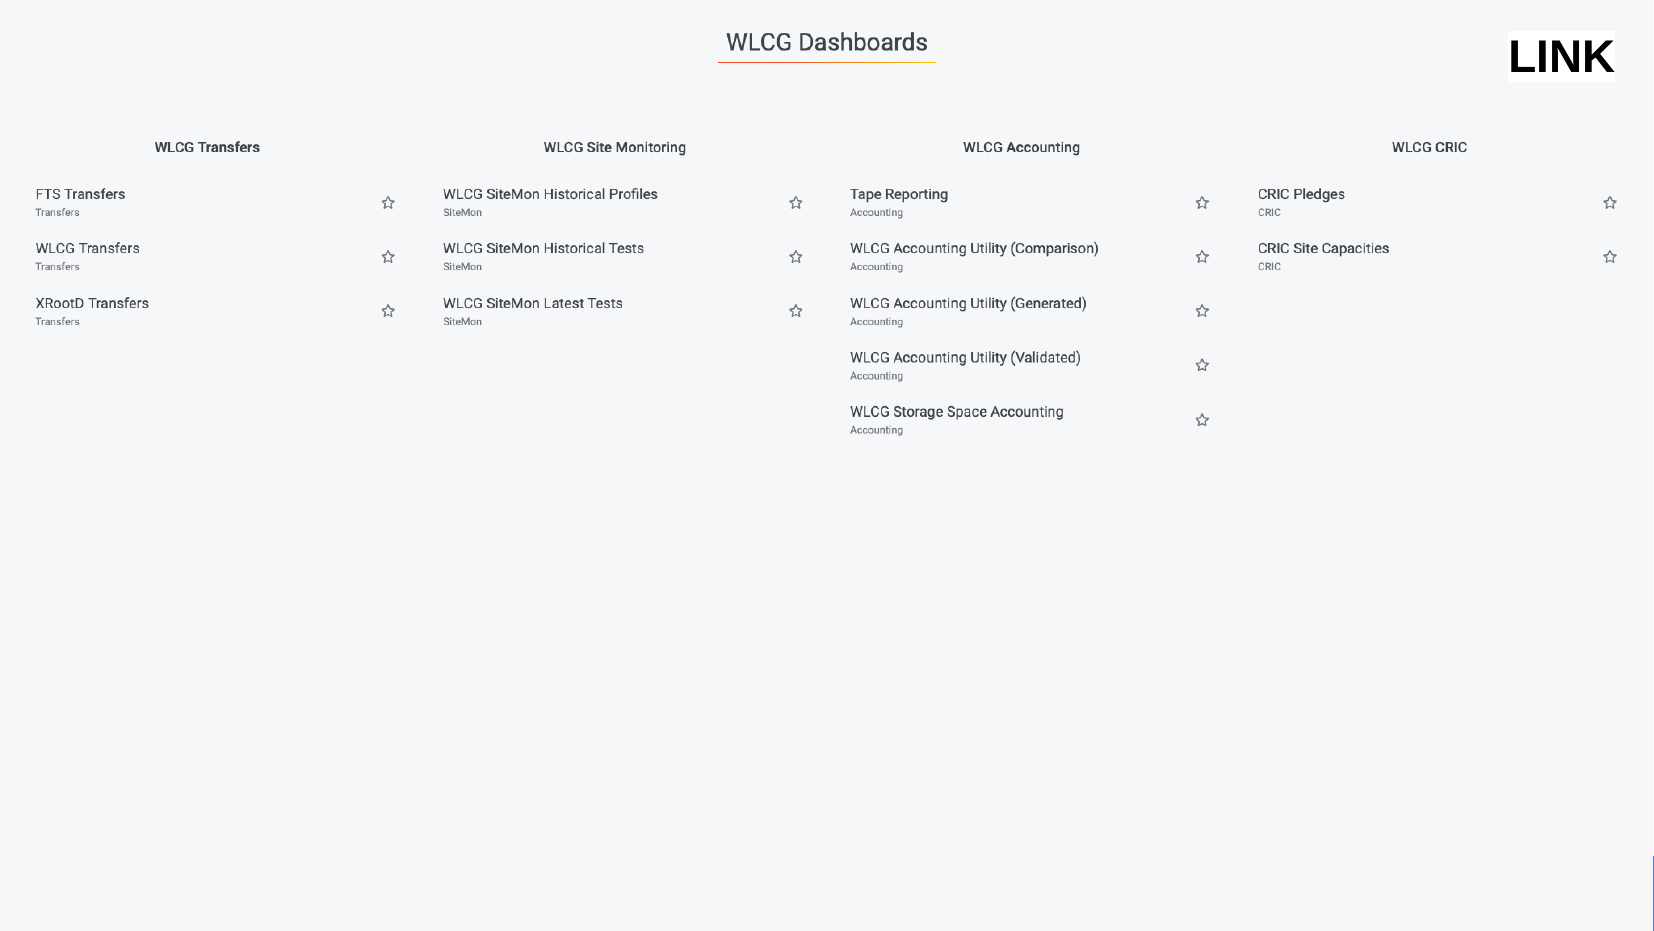

LINK
27.04.2021
MONIT Data and Usage
4